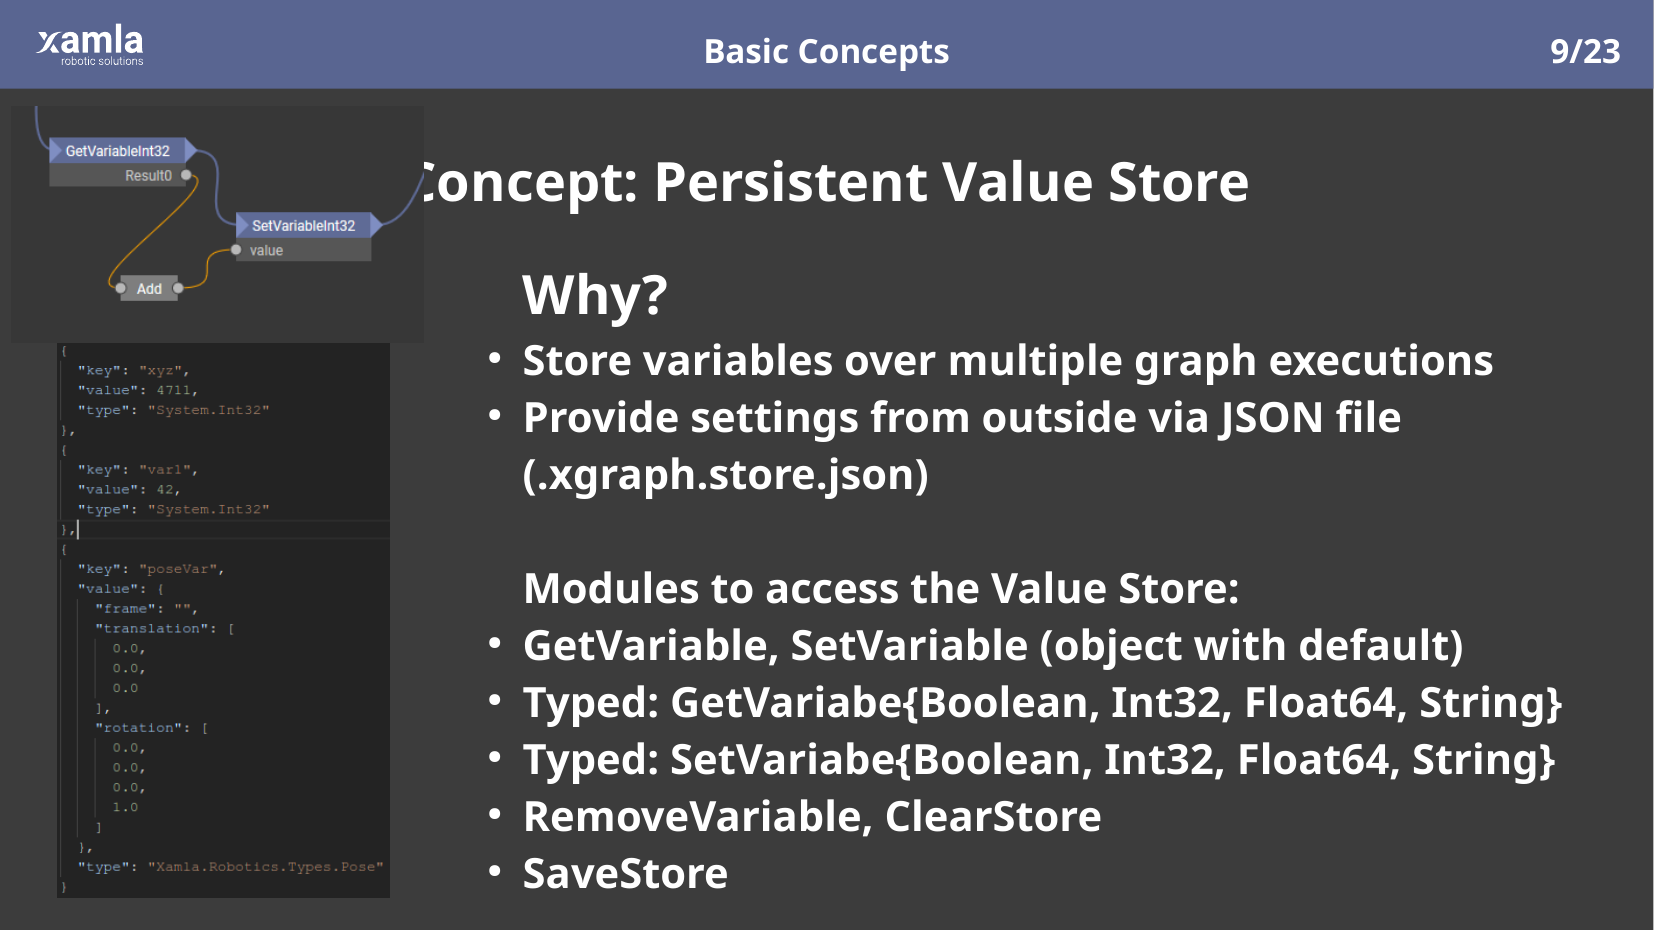

Basic Concepts
9/23
Concept: Persistent Value Store
Why?
Store variables over multiple graph executions
Provide settings from outside via JSON file (.xgraph.store.json)
Modules to access the Value Store:
GetVariable, SetVariable (object with default)
Typed: GetVariabe{Boolean, Int32, Float64, String}
Typed: SetVariabe{Boolean, Int32, Float64, String}
RemoveVariable, ClearStore
SaveStore